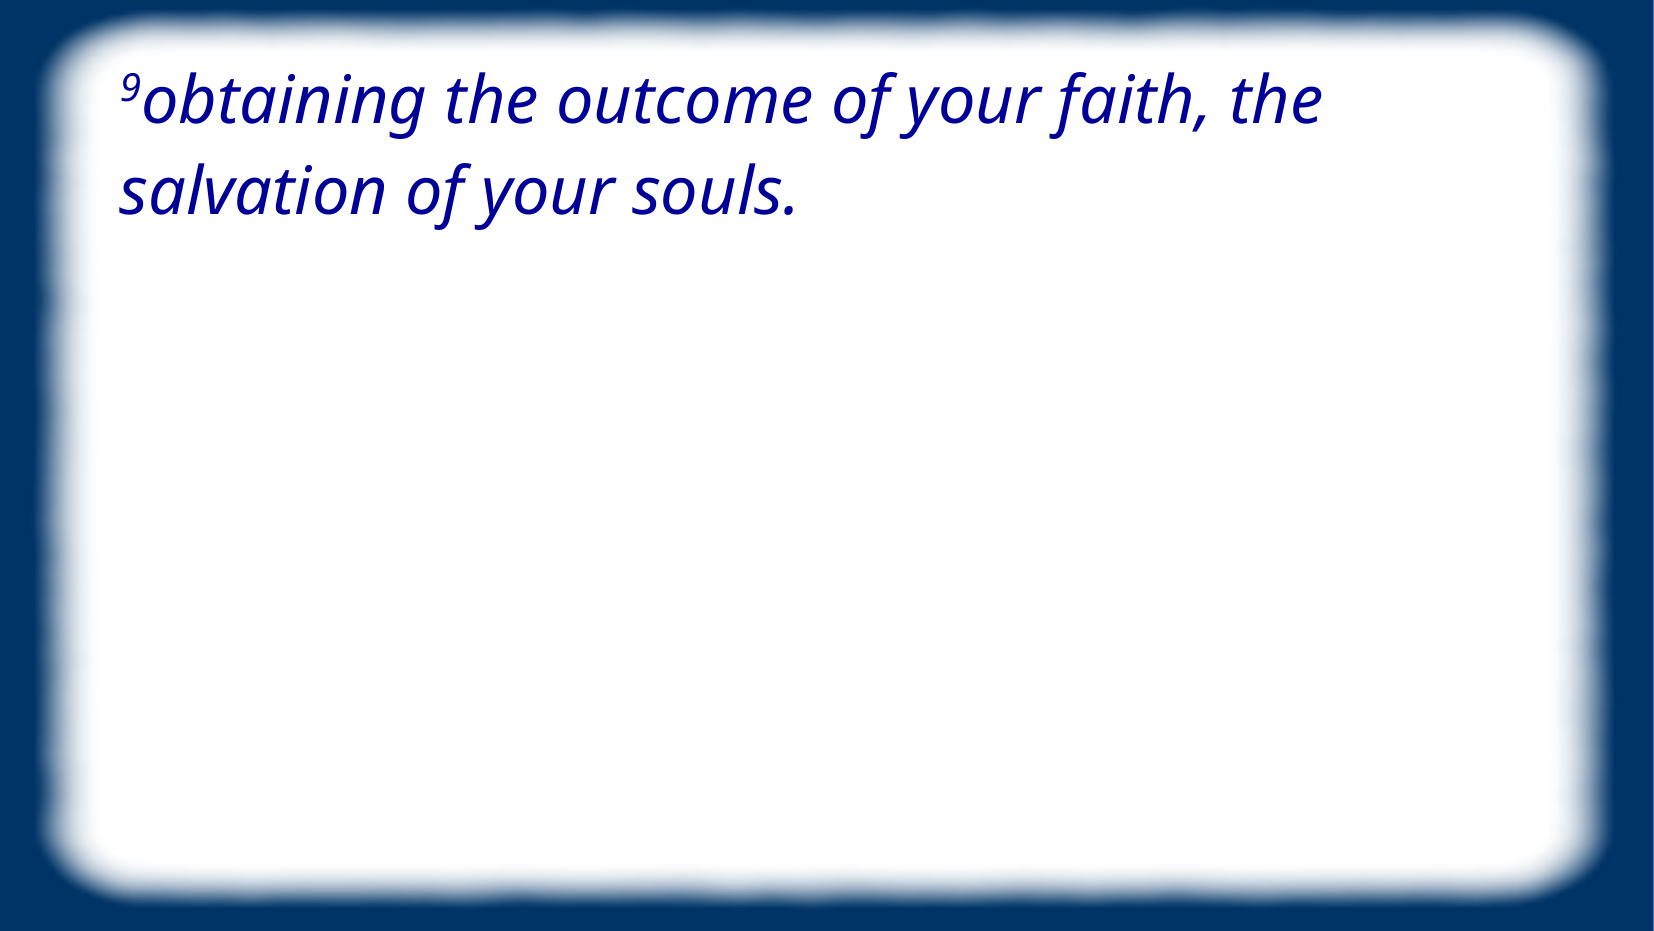

9obtaining the outcome of your faith, the salvation of your souls.